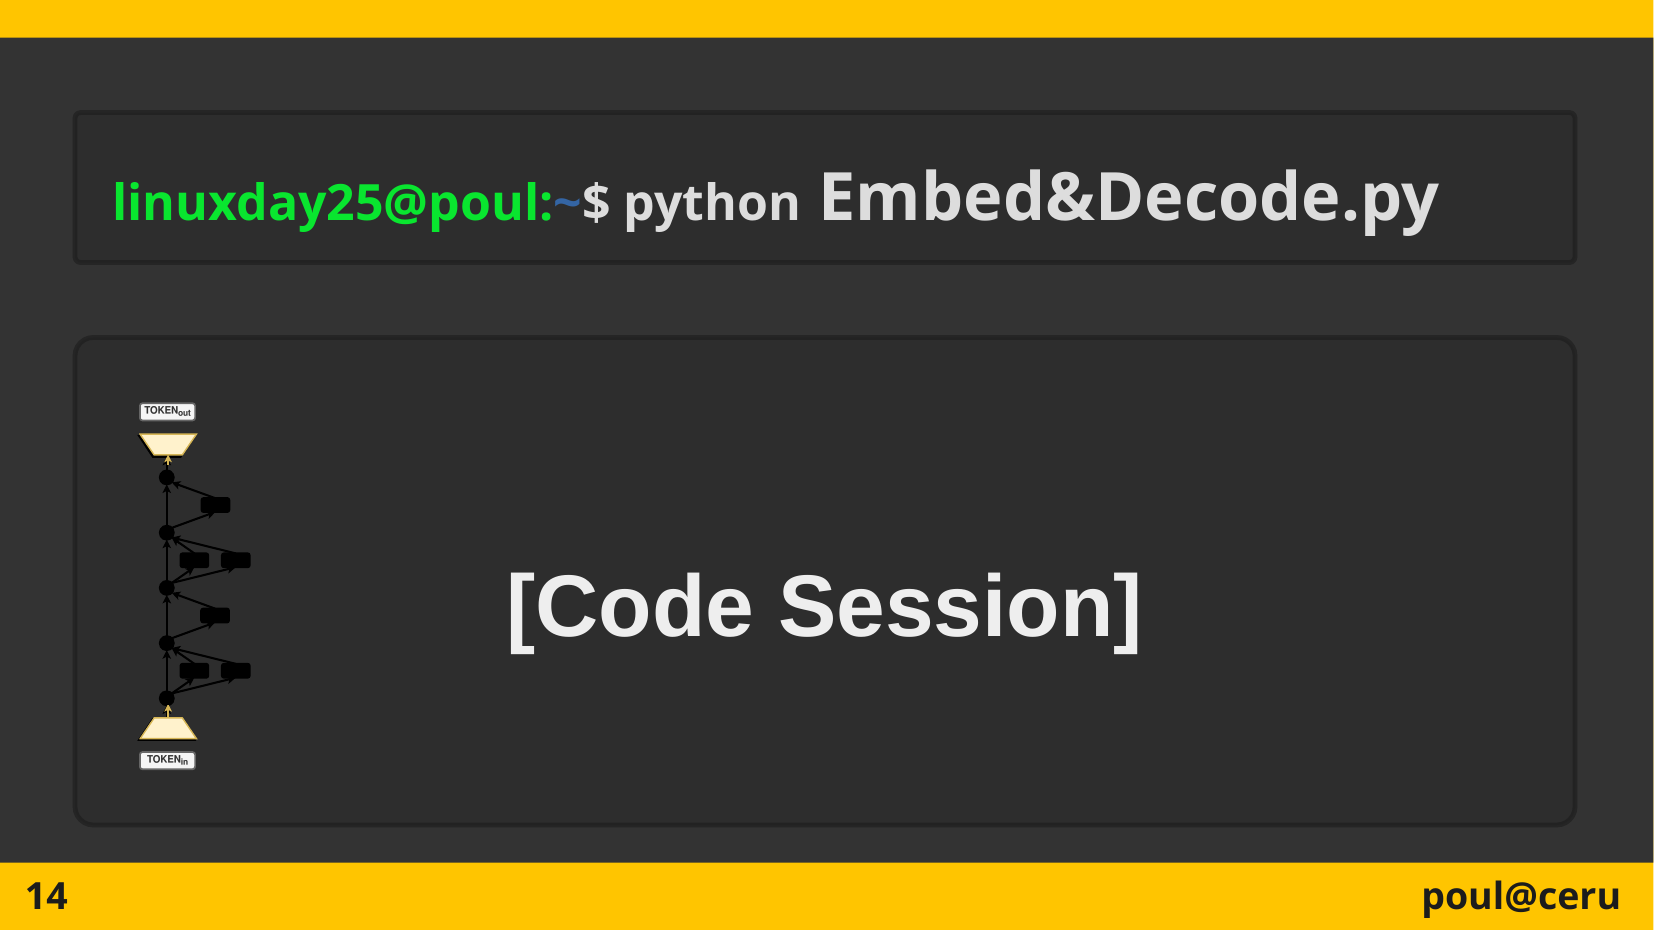

# linuxday25@poul:~$ python Embed&Decode.py
[Code Session]
poul@ceru